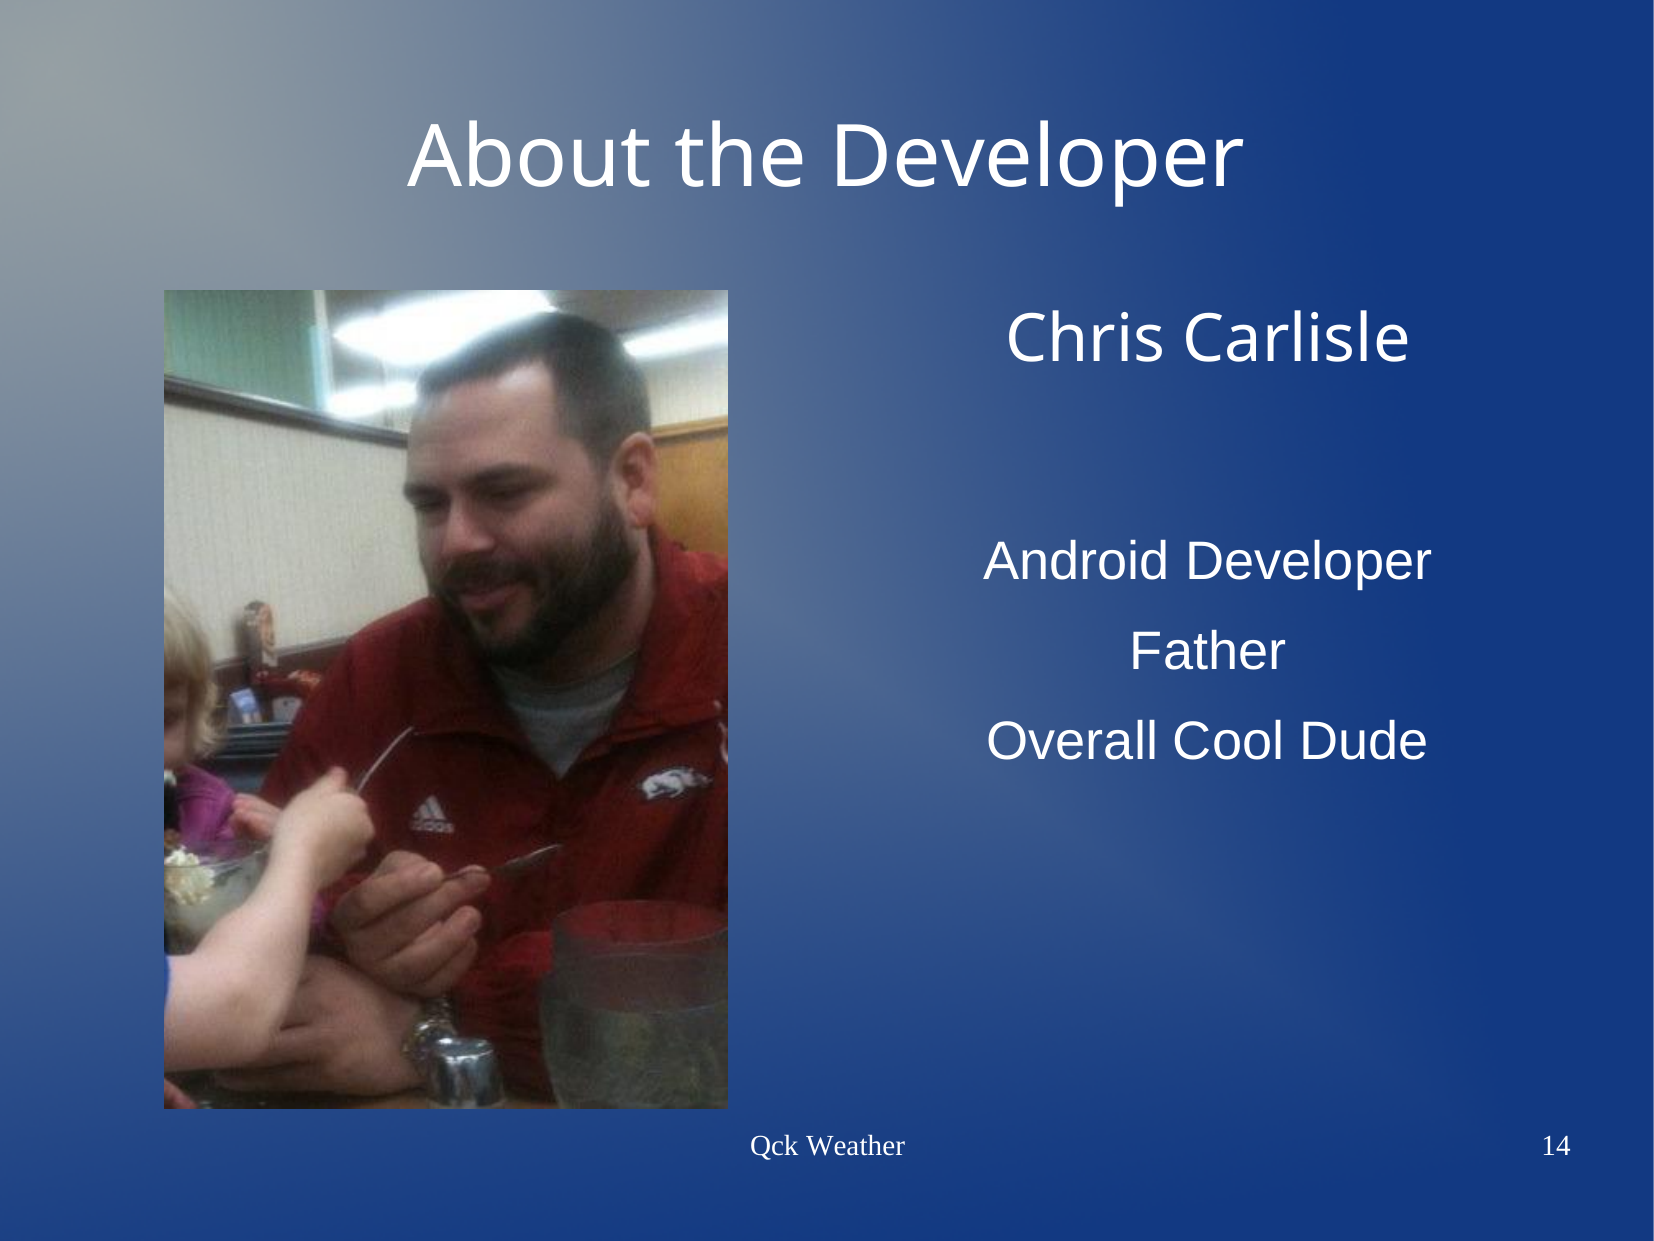

# About the Developer
Chris Carlisle
Android Developer
Father
Overall Cool Dude
Qck Weather
14